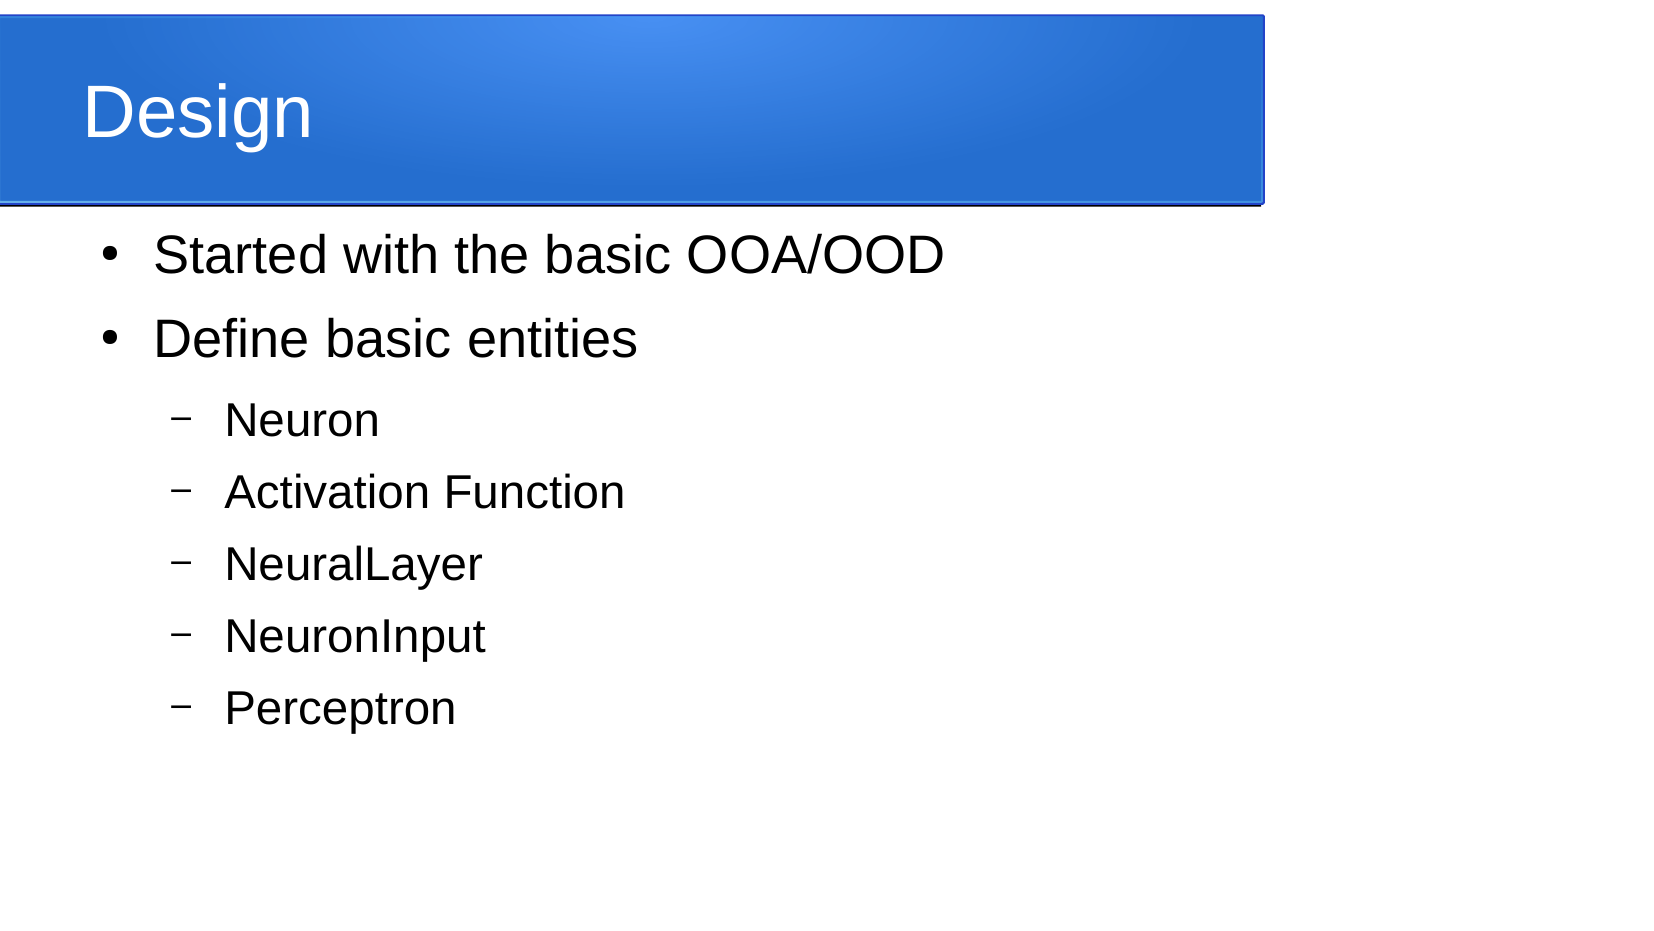

# Design
Started with the basic OOA/OOD
Define basic entities
Neuron
Activation Function
NeuralLayer
NeuronInput
Perceptron